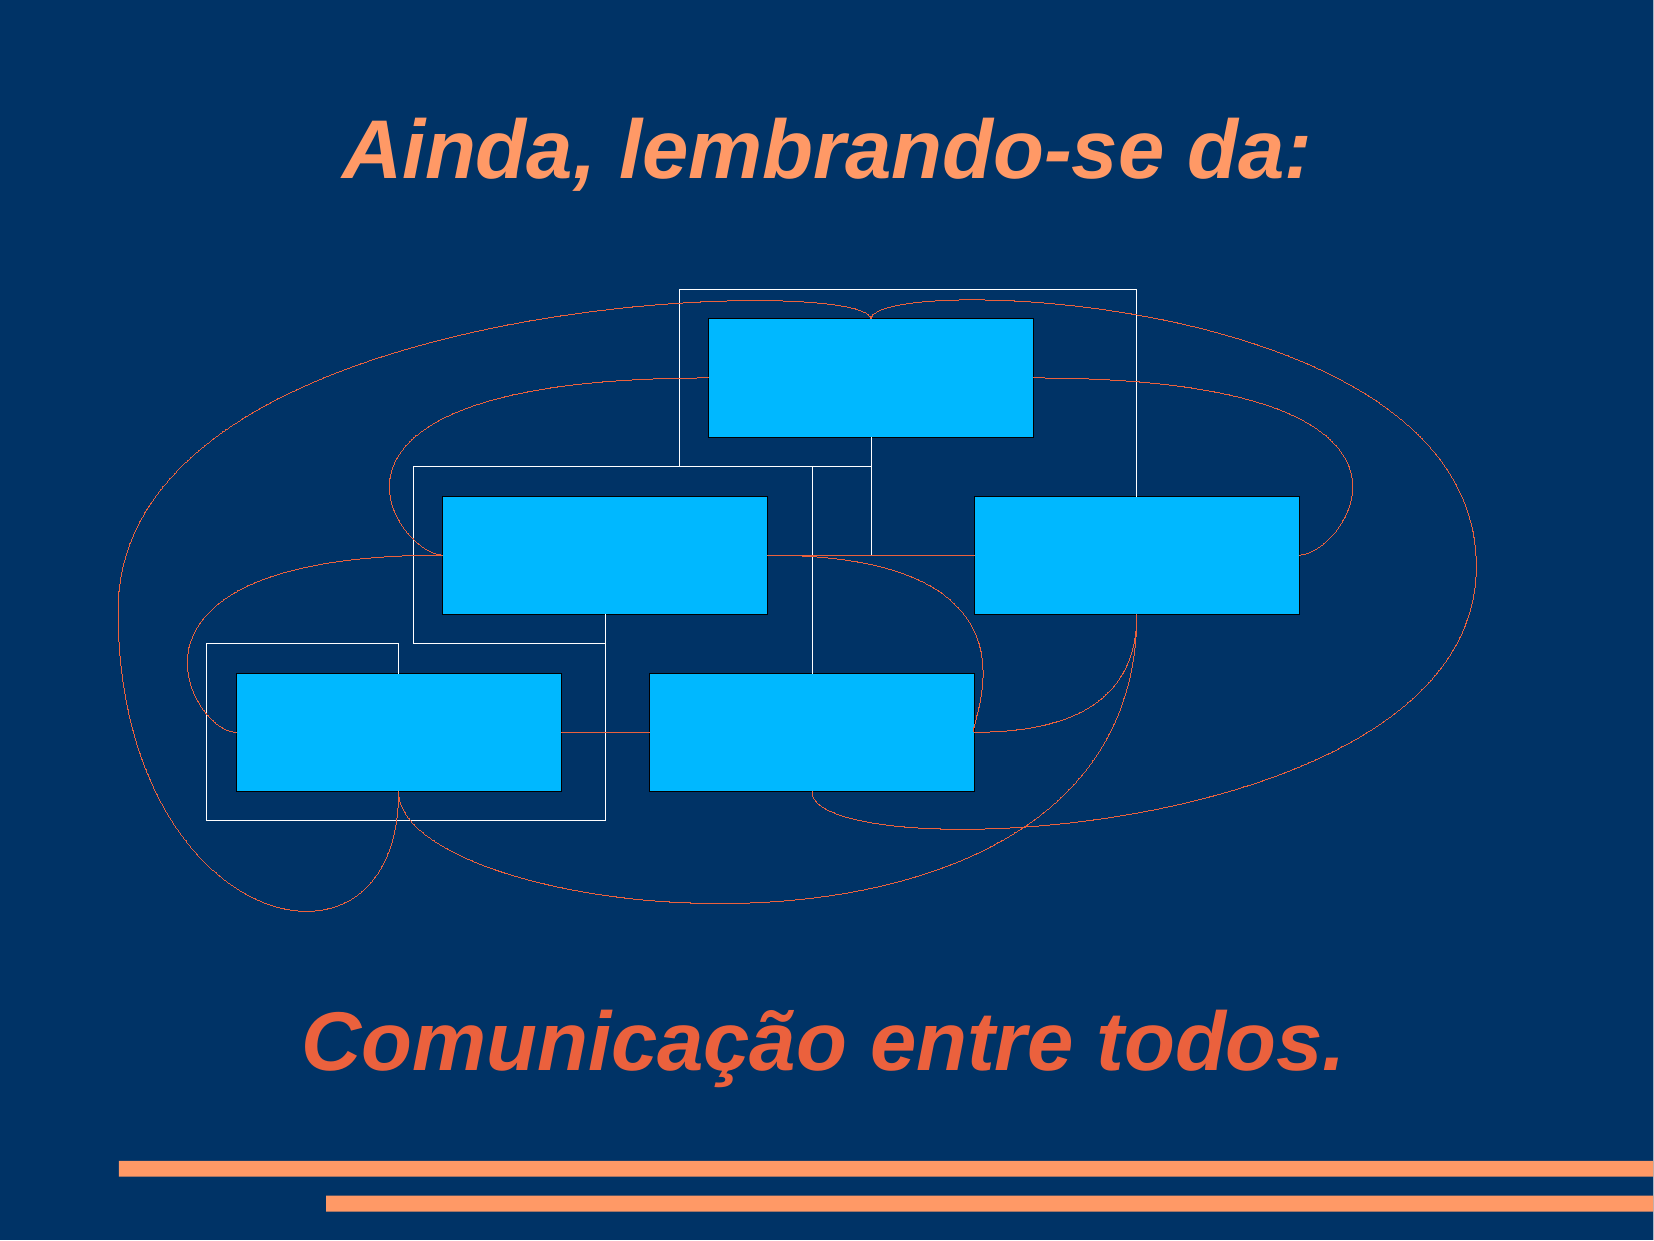

# Ainda, lembrando-se da:
Comunicação entre todos.